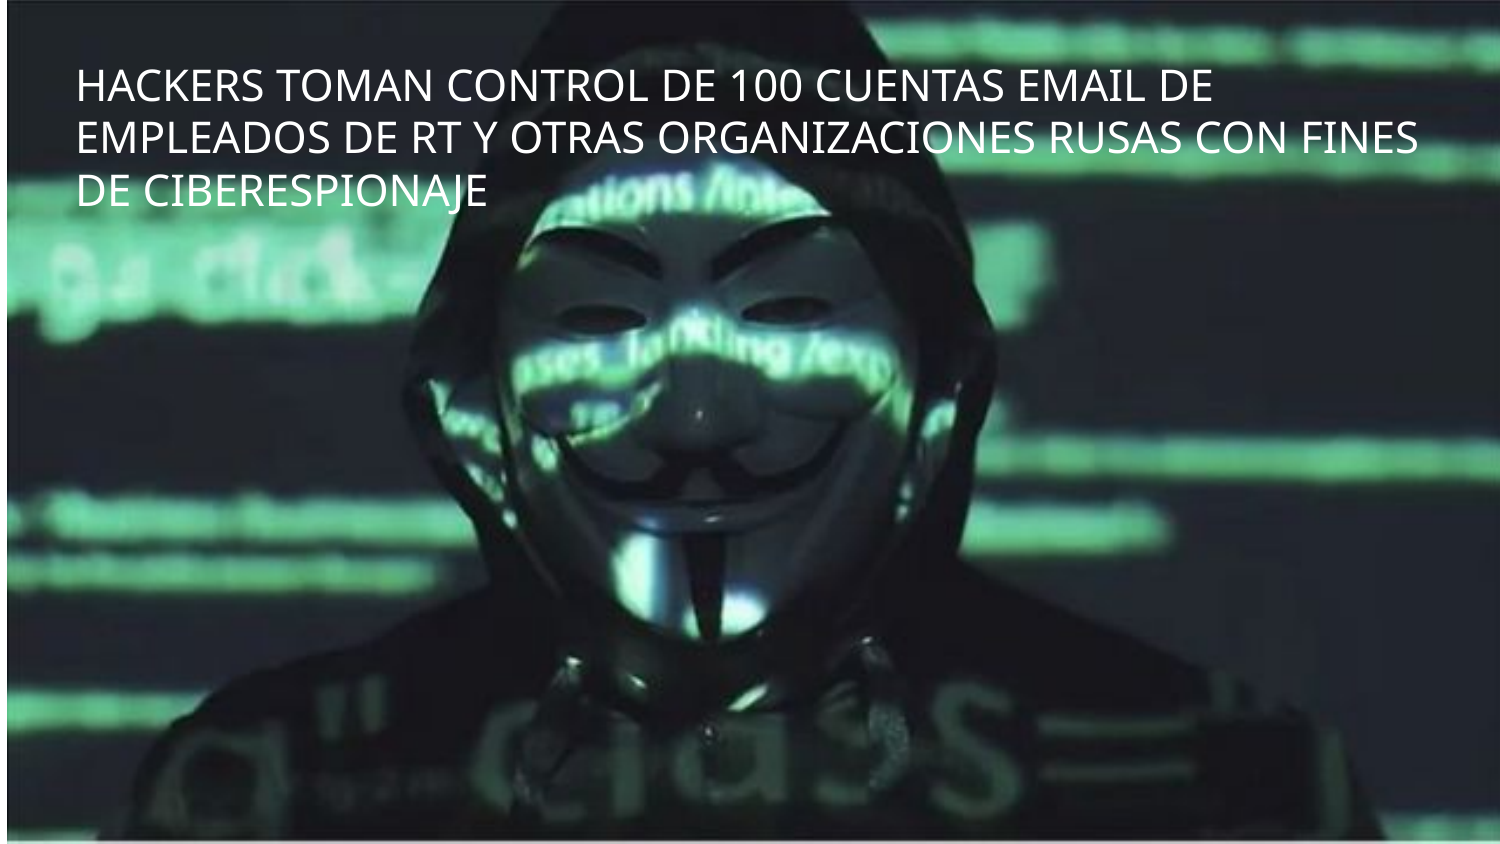

HACKERS TOMAN CONTROL DE 100 CUENTAS EMAIL DE EMPLEADOS DE RT Y OTRAS ORGANIZACIONES RUSAS CON FINES DE CIBERESPIONAJE
#